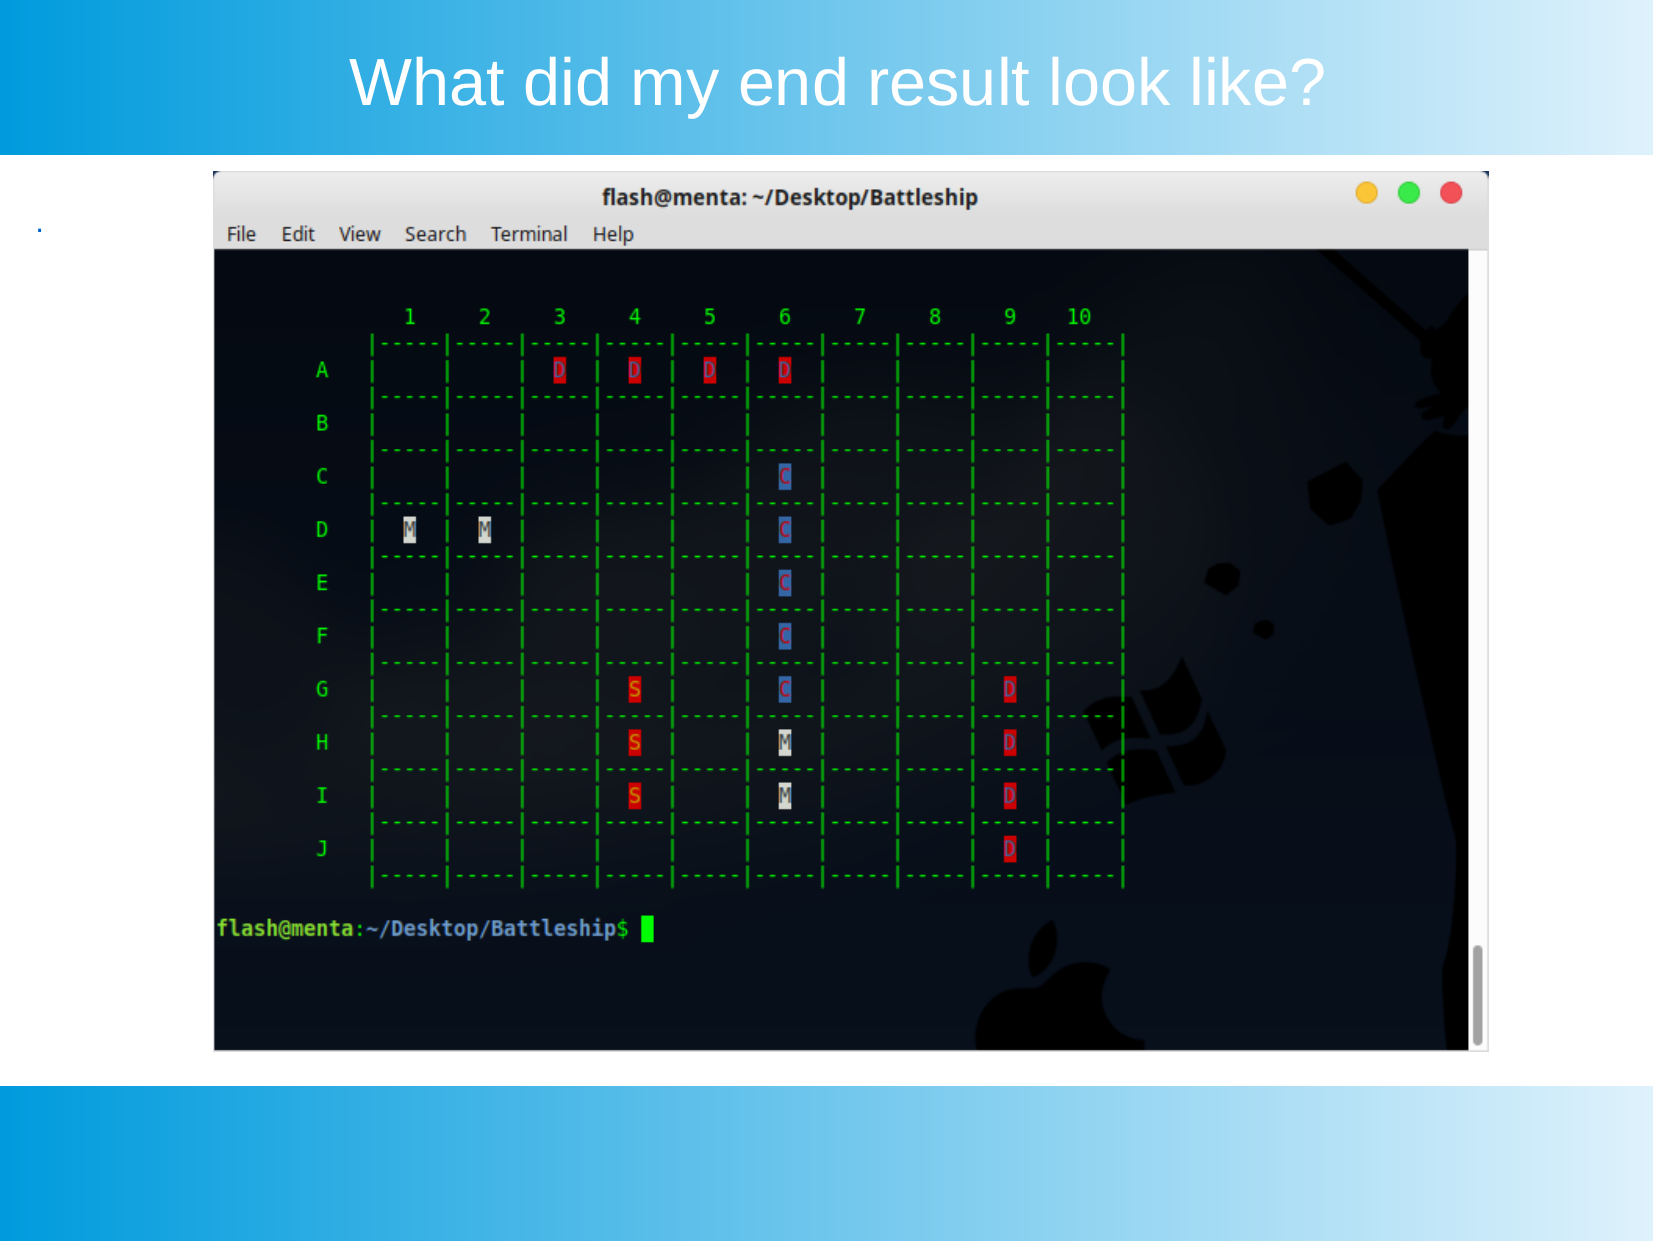

What did my end result look like?
.